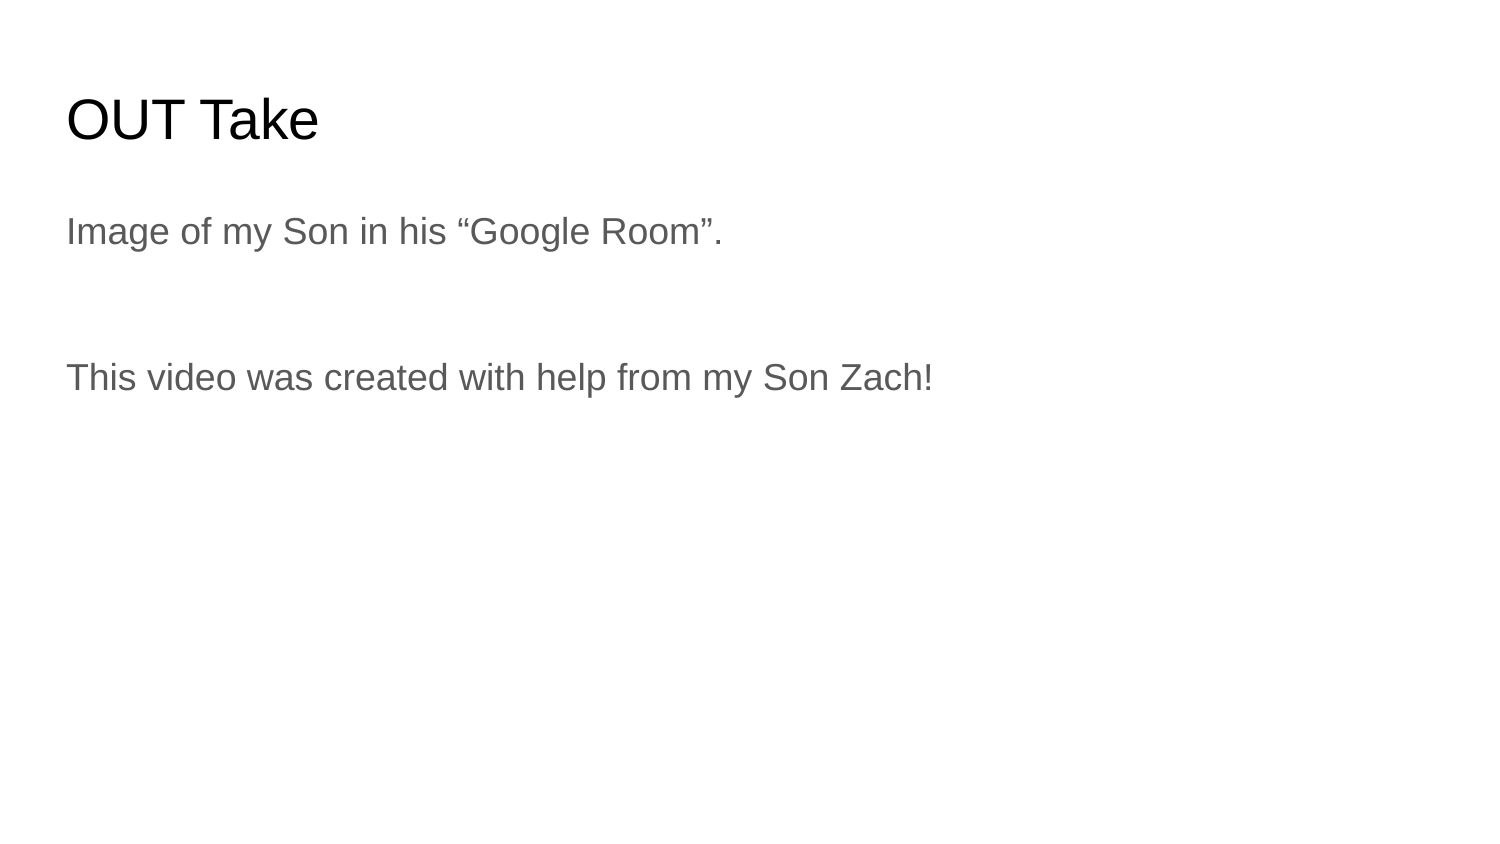

OUT Take
Image of my Son in his “Google Room”.
This video was created with help from my Son Zach!